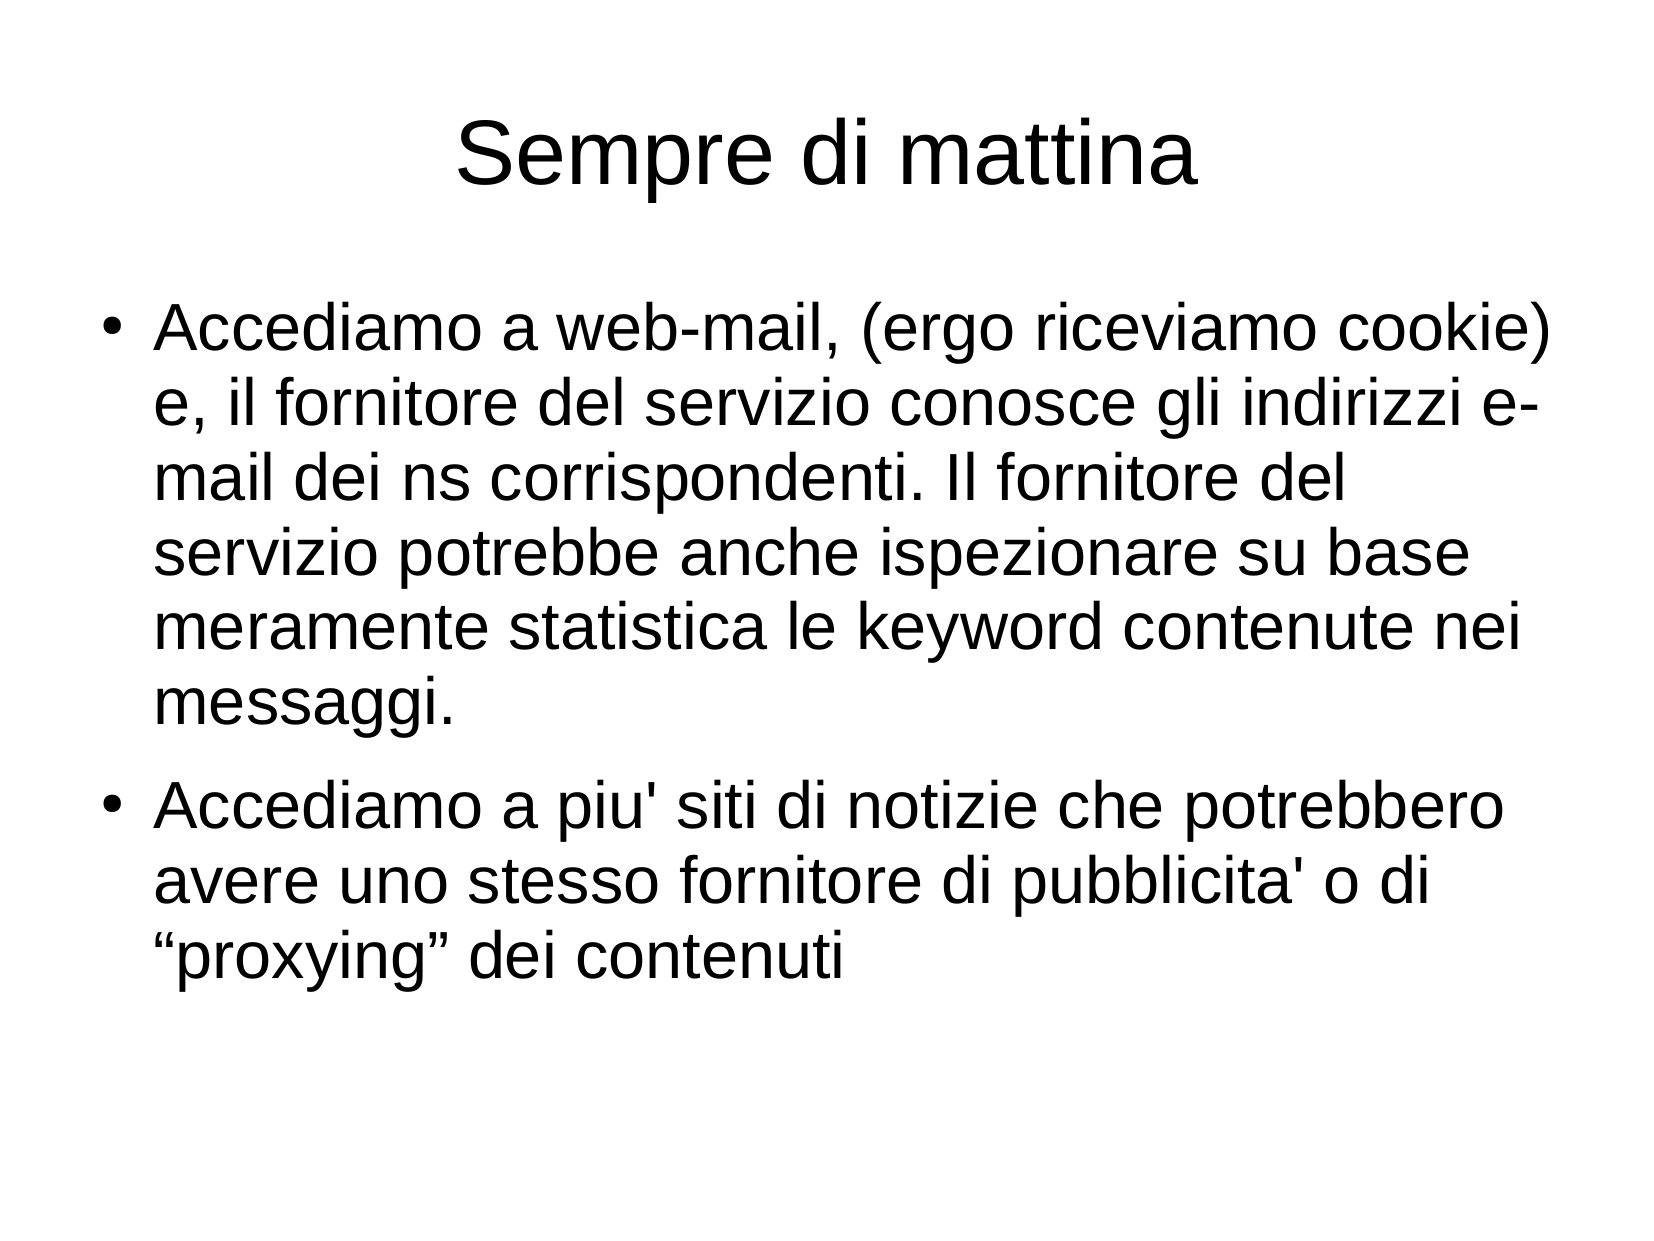

# Sempre di mattina
Accediamo a web-mail, (ergo riceviamo cookie) e, il fornitore del servizio conosce gli indirizzi e-mail dei ns corrispondenti. Il fornitore del servizio potrebbe anche ispezionare su base meramente statistica le keyword contenute nei messaggi.
Accediamo a piu' siti di notizie che potrebbero avere uno stesso fornitore di pubblicita' o di “proxying” dei contenuti